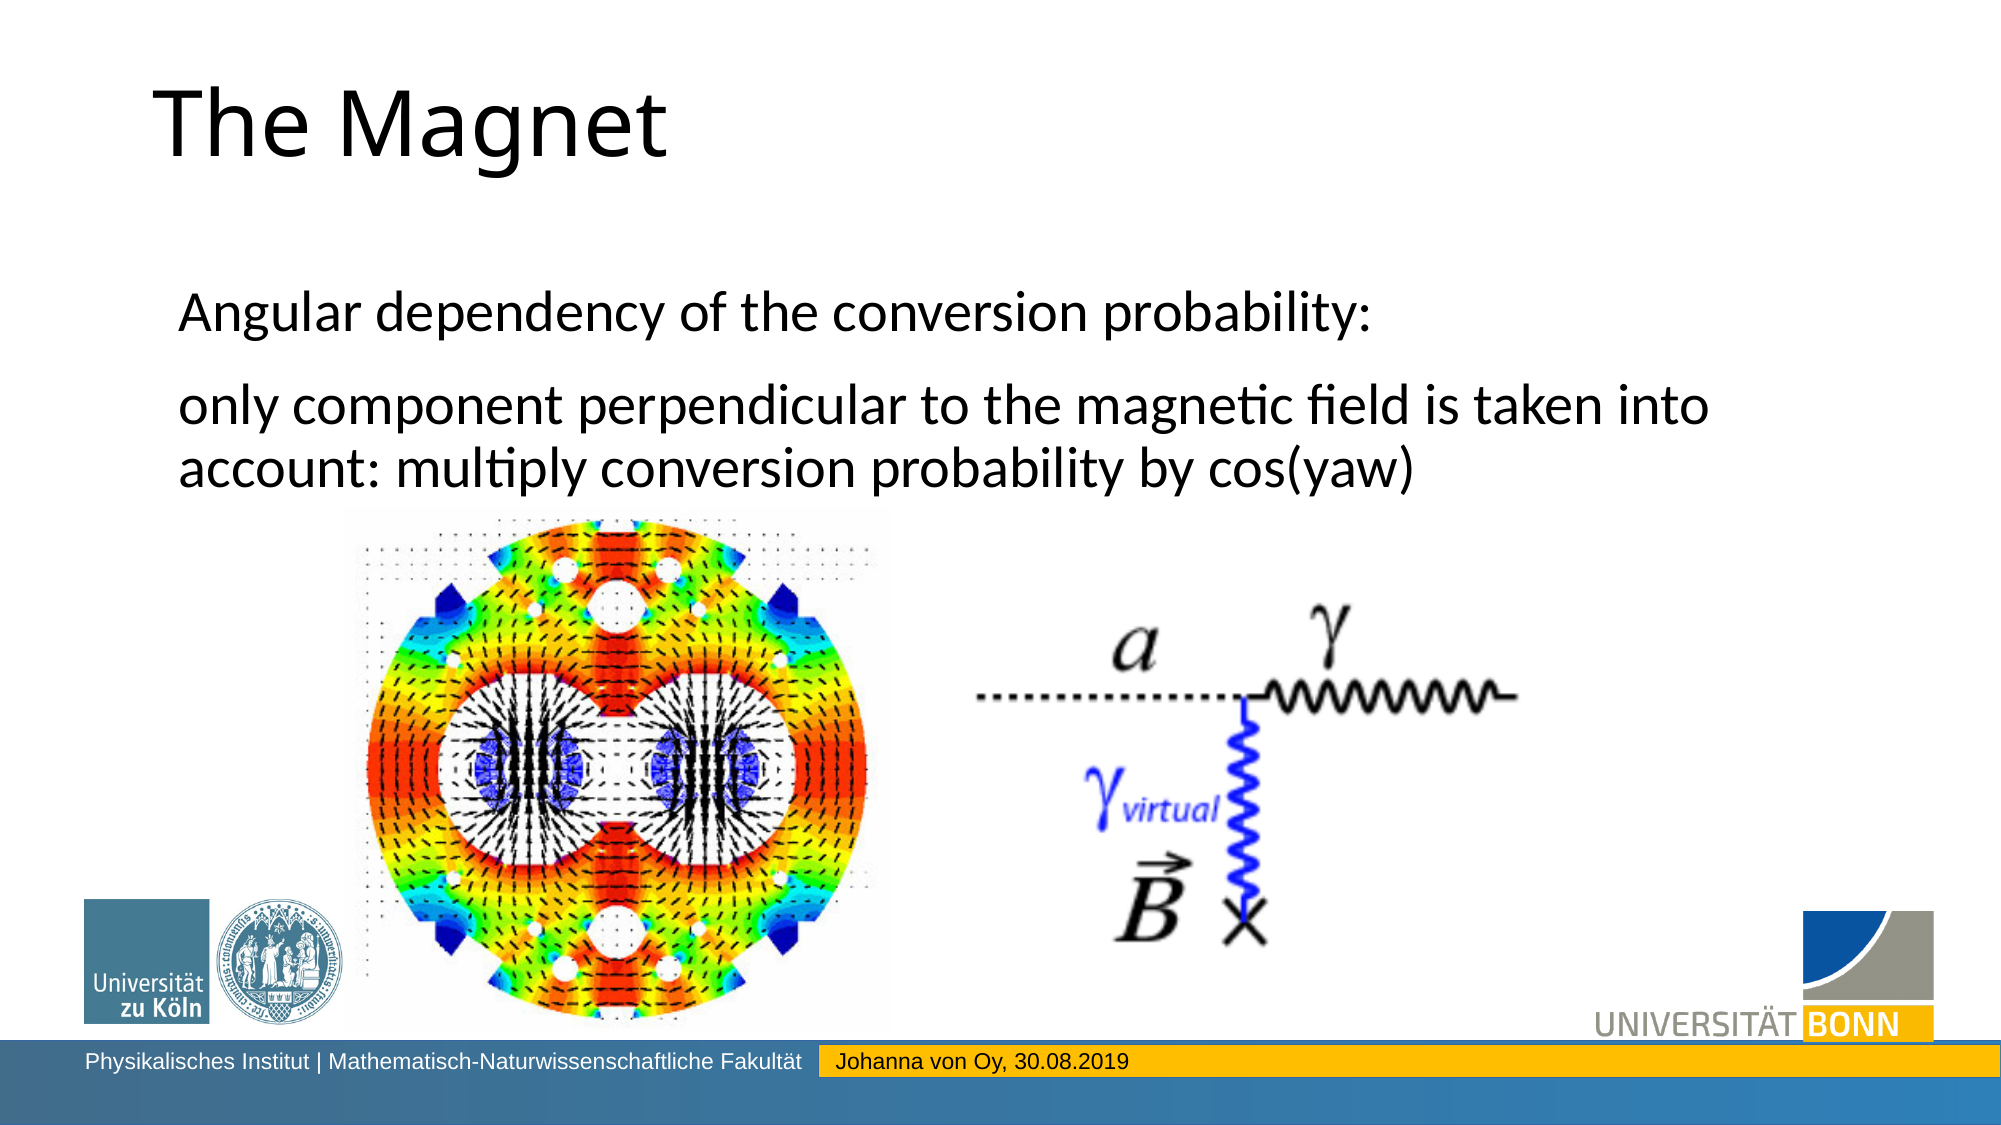

The Magnet
# Angular dependency of the conversion probability:
only component perpendicular to the magnetic field is taken into account: multiply conversion probability by cos(yaw)
Physikalisches Institut | Mathematisch-Naturwissenschaftliche Fakultät
 Johanna von Oy, 30.08.2019